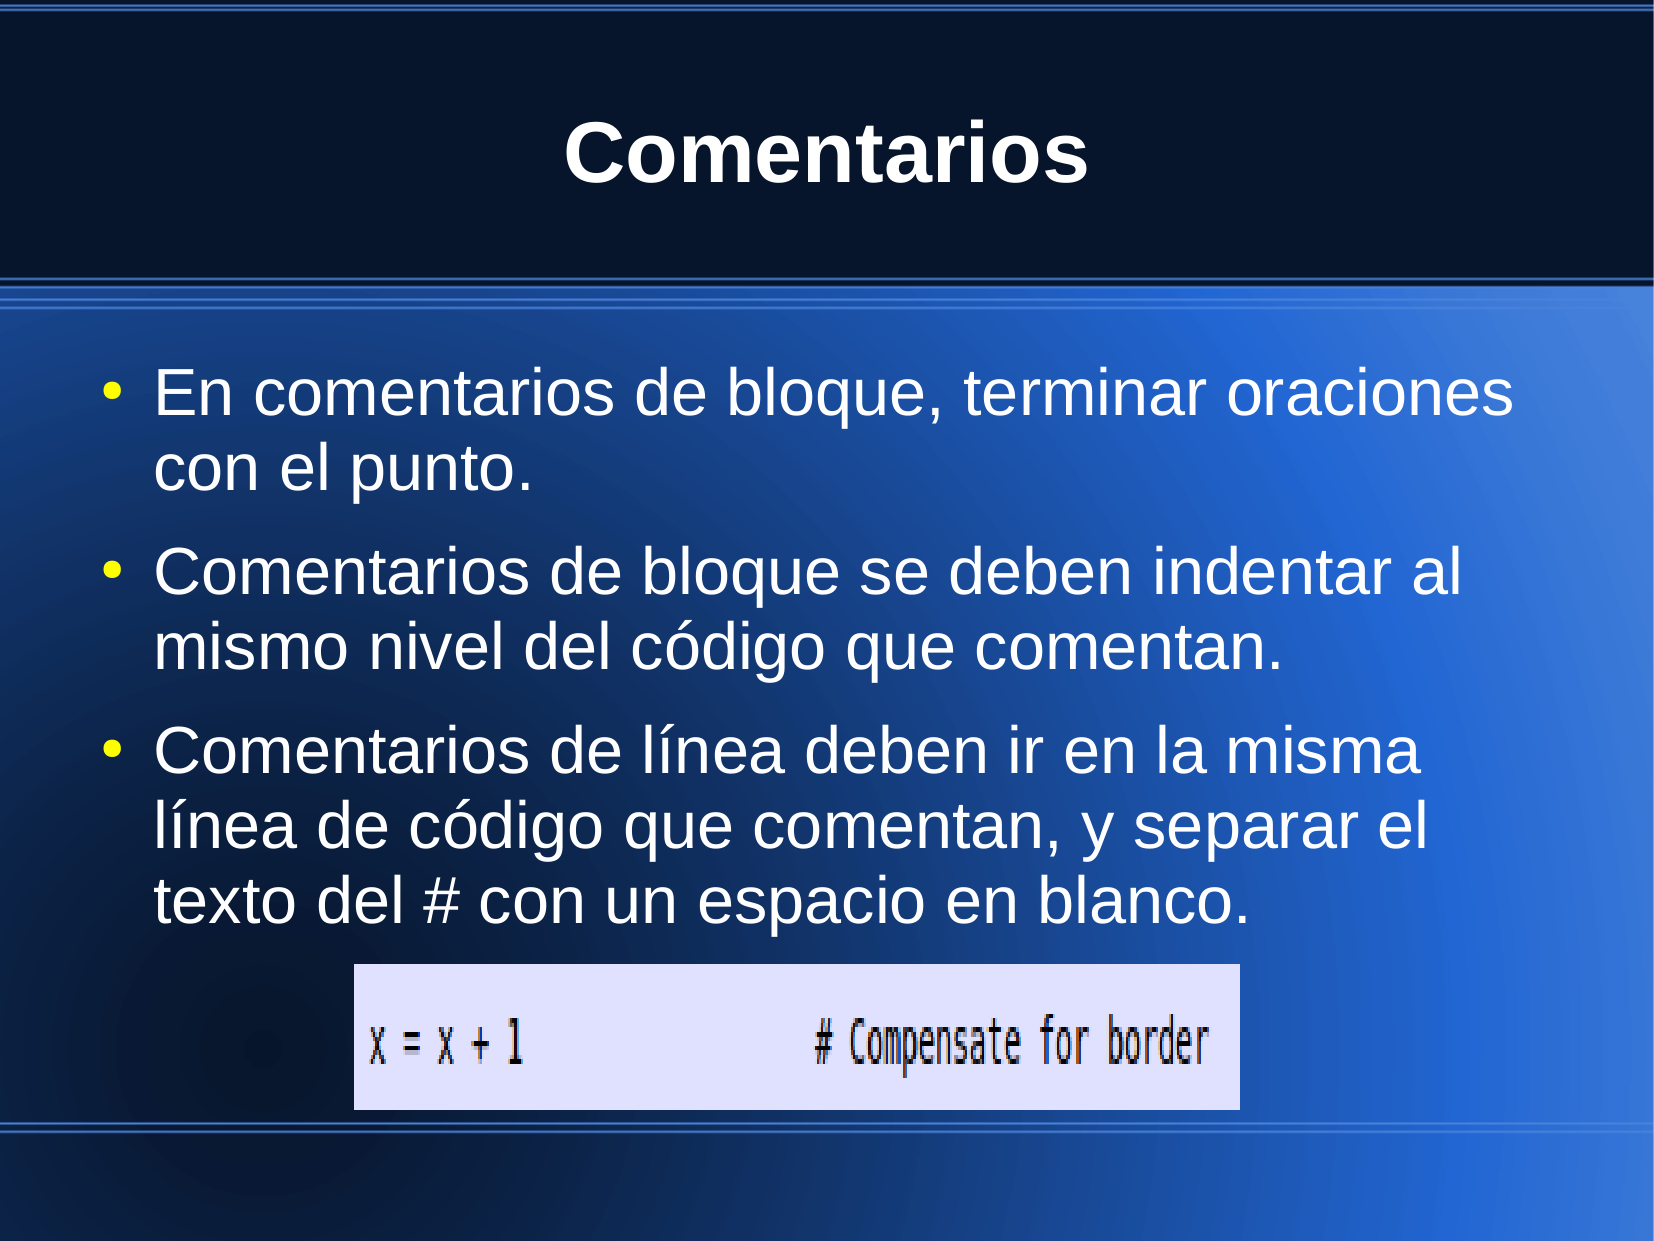

# Comentarios
En comentarios de bloque, terminar oraciones con el punto.
Comentarios de bloque se deben indentar al mismo nivel del código que comentan.
Comentarios de línea deben ir en la misma línea de código que comentan, y separar el texto del # con un espacio en blanco.